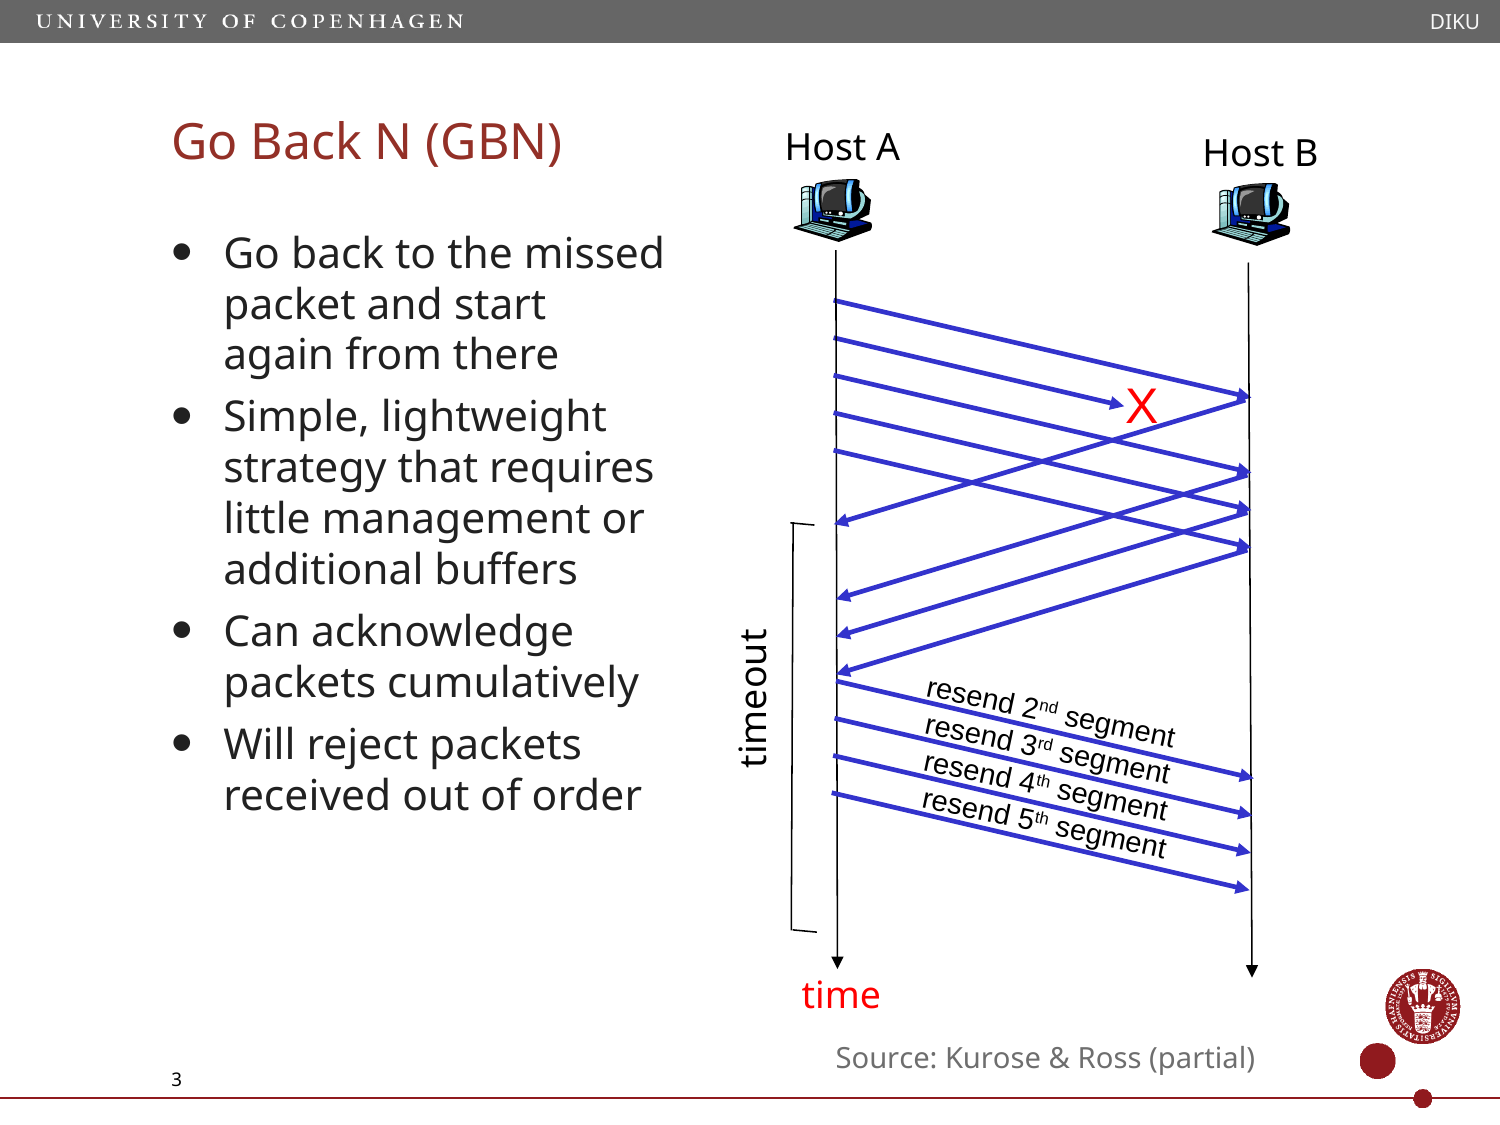

DIKU
# Go Back N (GBN)
Host A
Host B
X
timeout
resend 2nd segment
resend 3rd segment
resend 4th segment
resend 5th segment
time
Go back to the missed packet and start again from there
Simple, lightweight strategy that requires little management or additional buffers
Can acknowledge packets cumulatively
Will reject packets received out of order
Source: Kurose & Ross (partial)